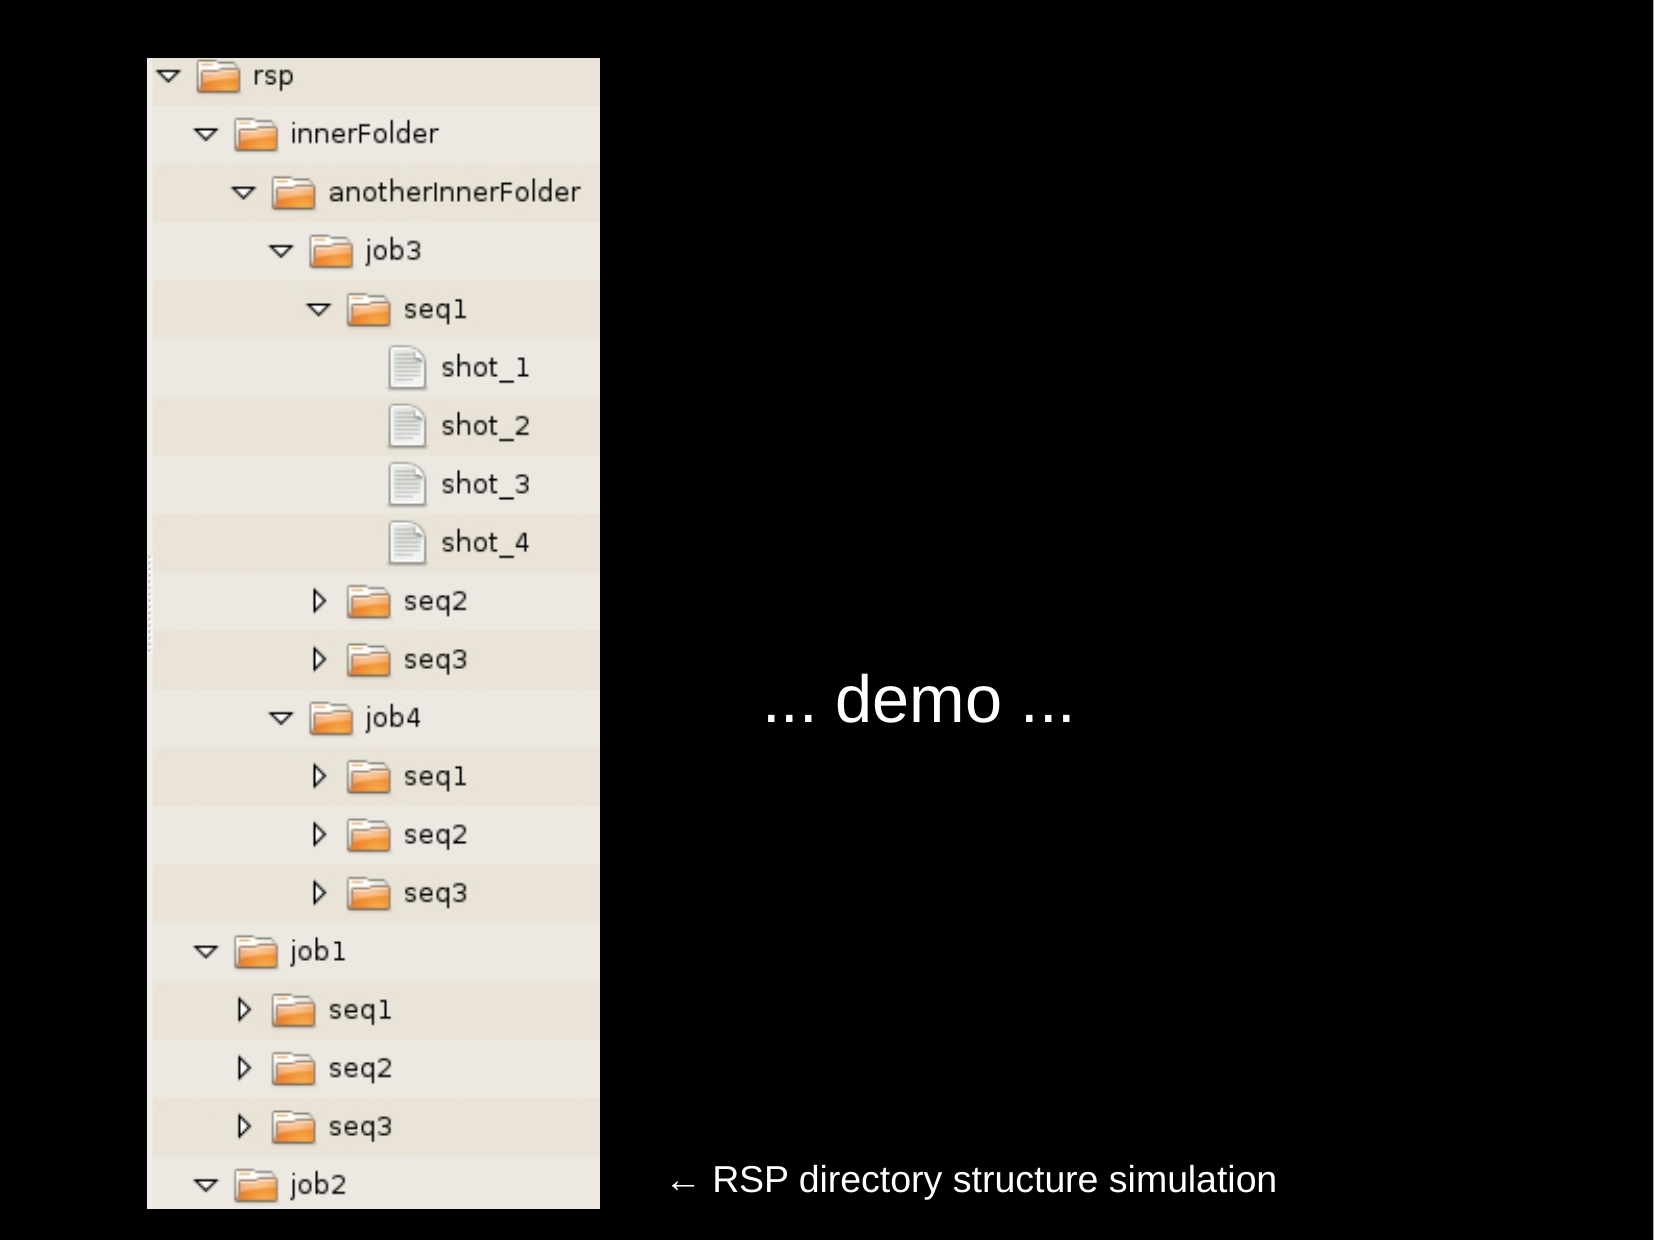

#
 ... demo ...
← RSP directory structure simulation